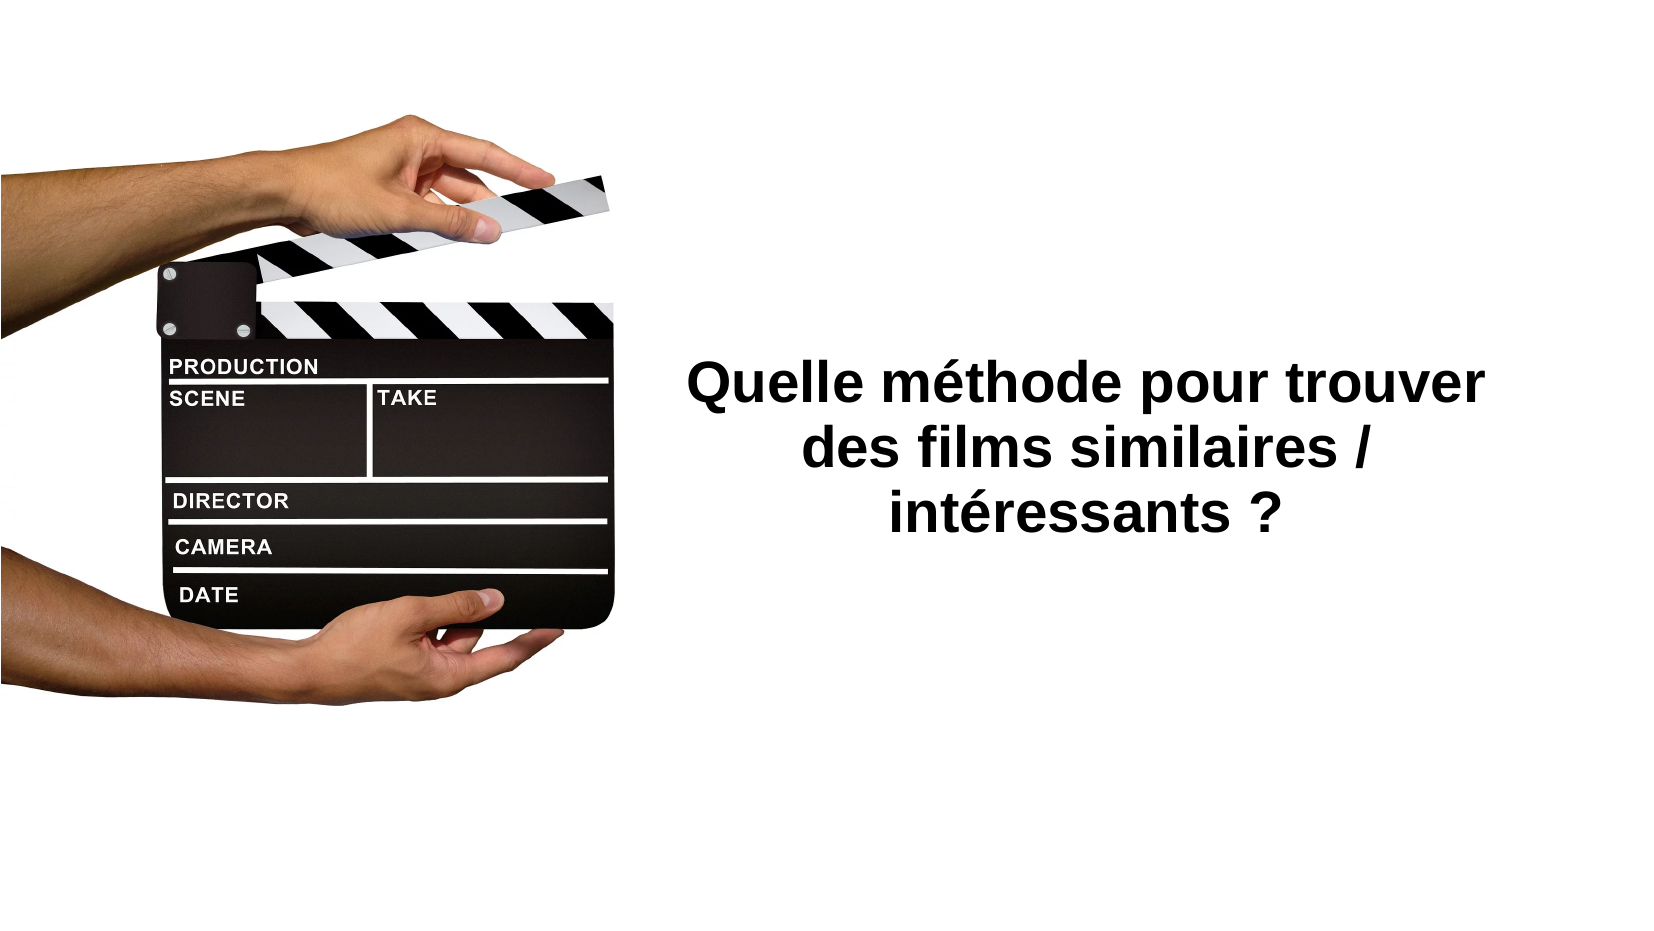

Quelle méthode pour trouver des films similaires / intéressants ?